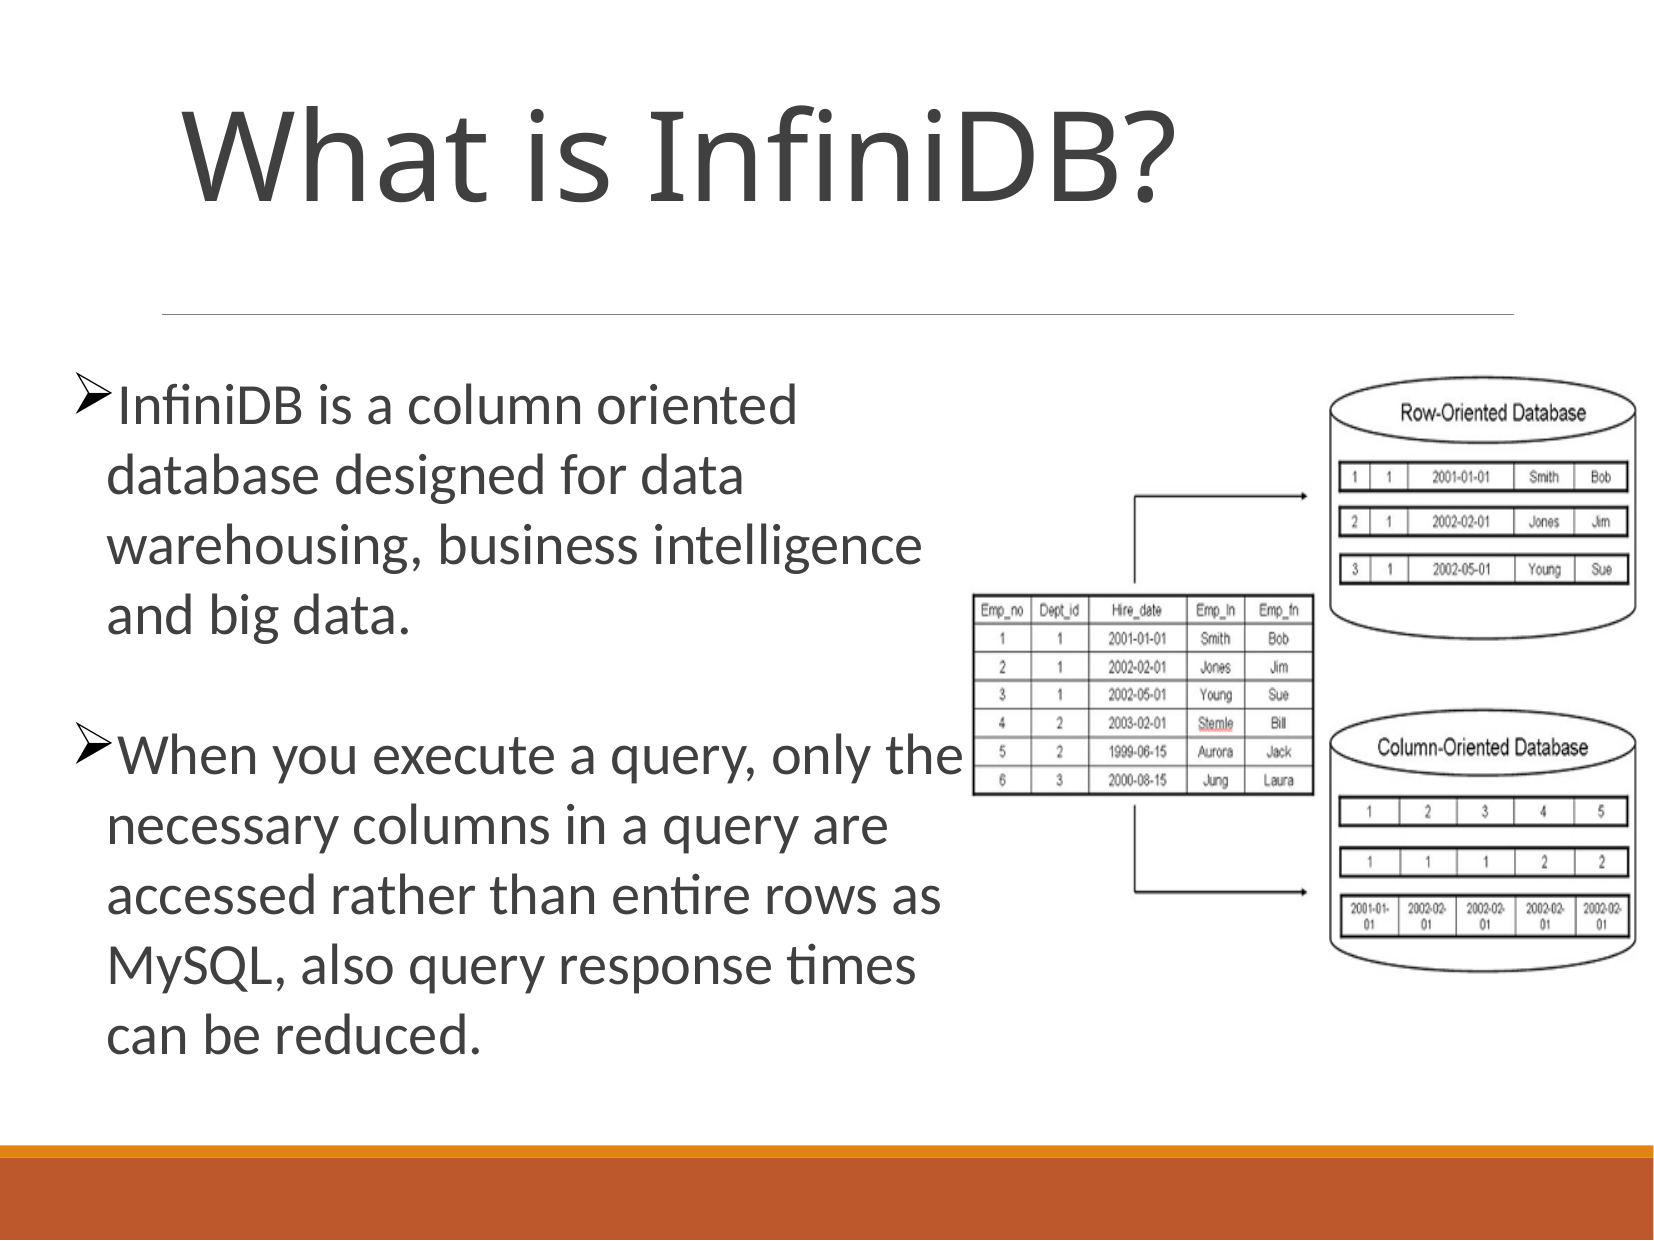

What is InfiniDB?
InfiniDB is a column oriented database designed for data warehousing, business intelligence and big data.
When you execute a query, only the necessary columns in a query are accessed rather than entire rows as MySQL, also query response times can be reduced.